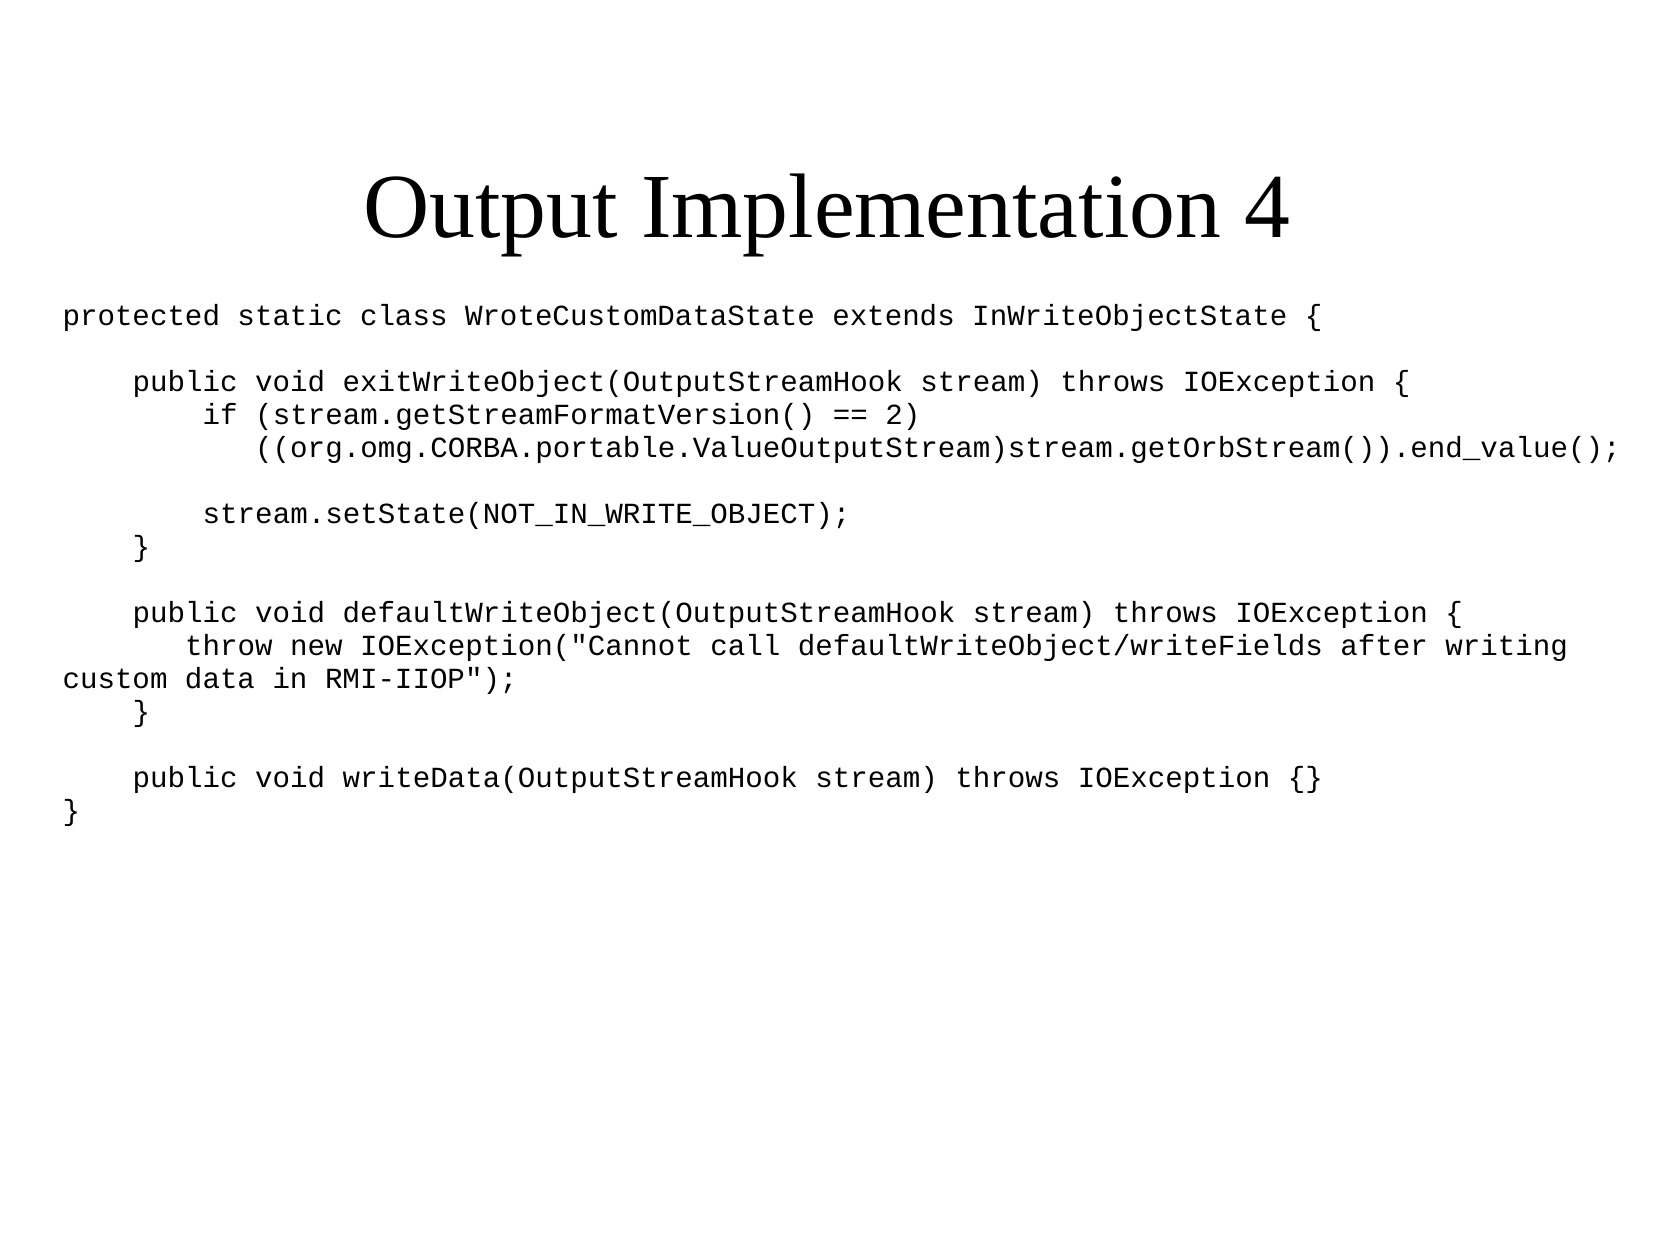

# Output Implementation 4
protected static class WroteCustomDataState extends InWriteObjectState {
 public void exitWriteObject(OutputStreamHook stream) throws IOException {
 if (stream.getStreamFormatVersion() == 2)
 ((org.omg.CORBA.portable.ValueOutputStream)stream.getOrbStream()).end_value();
 stream.setState(NOT_IN_WRITE_OBJECT);
 }
 public void defaultWriteObject(OutputStreamHook stream) throws IOException {
 throw new IOException("Cannot call defaultWriteObject/writeFields after writing custom data in RMI-IIOP");
 }
 public void writeData(OutputStreamHook stream) throws IOException {}
}